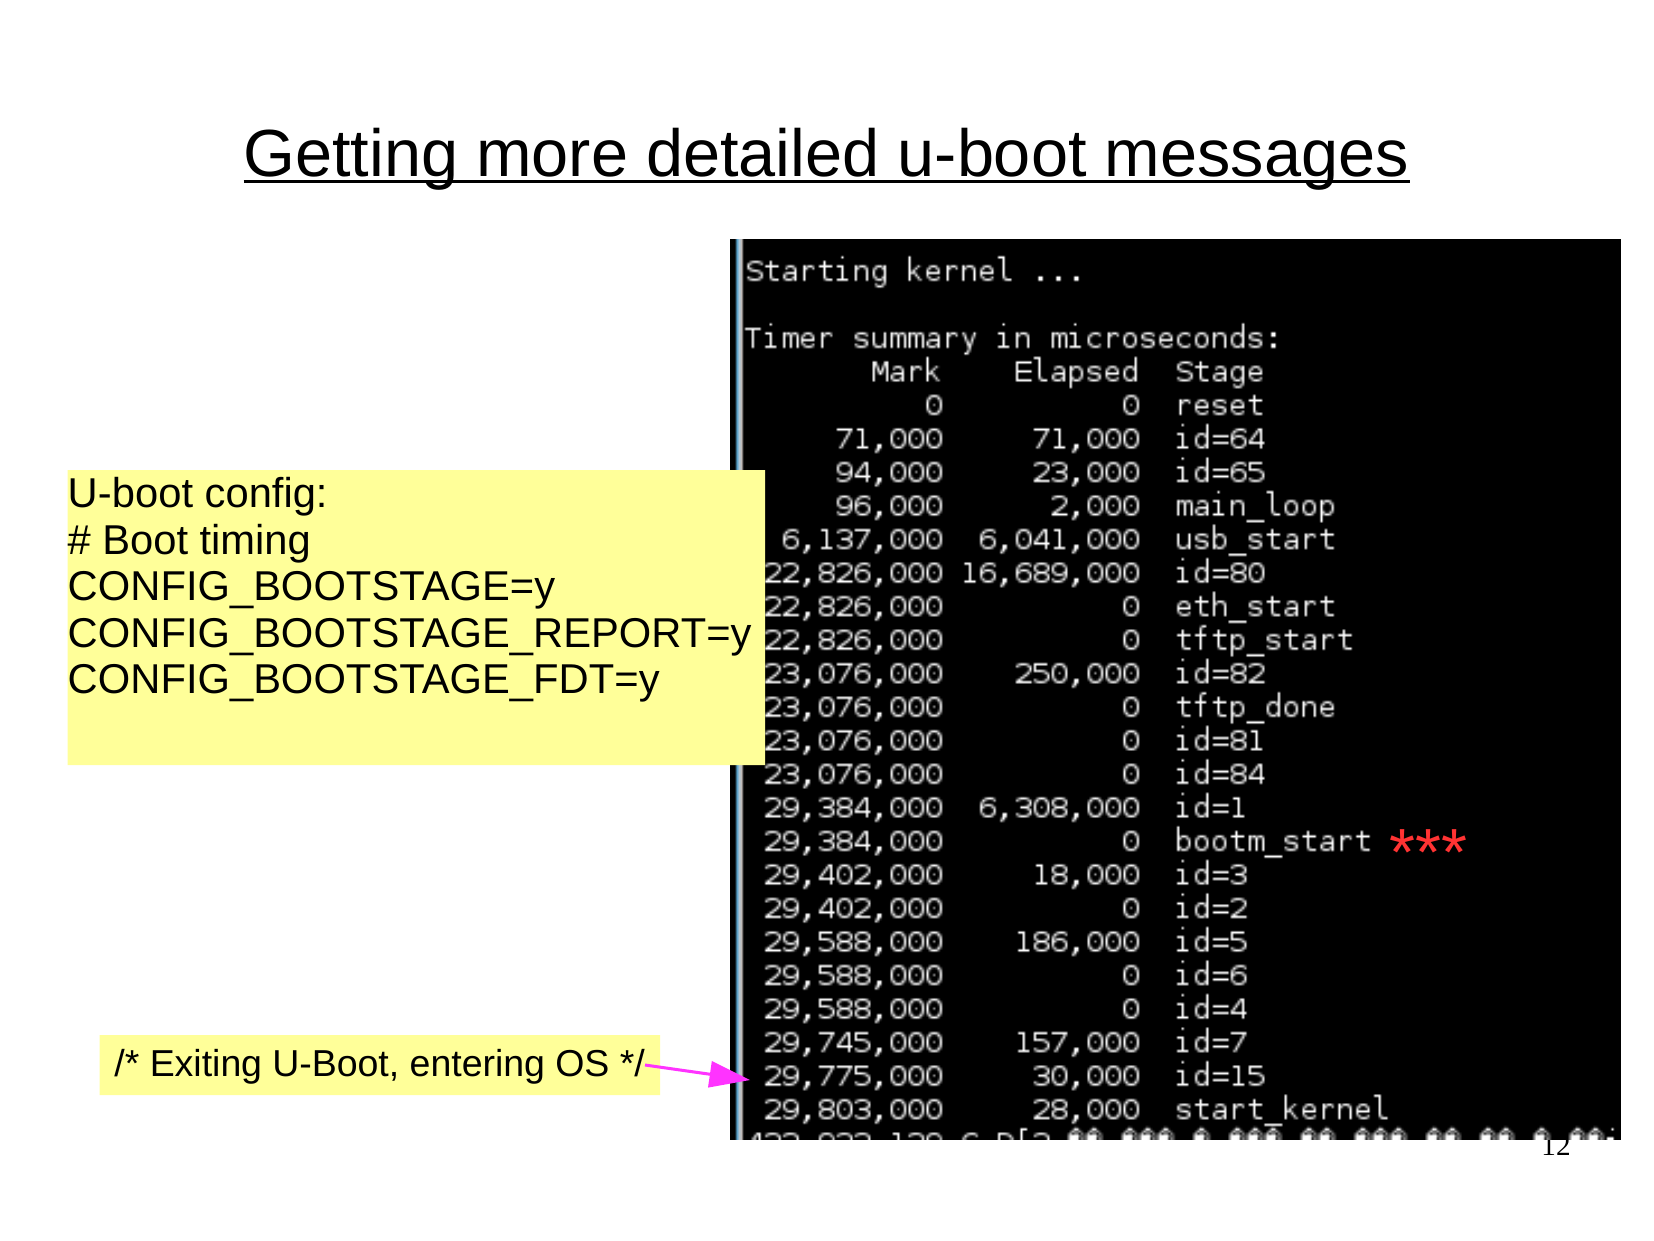

# Getting more detailed u-boot messages
U-boot config:
# Boot timing
CONFIG_BOOTSTAGE=y
CONFIG_BOOTSTAGE_REPORT=y
CONFIG_BOOTSTAGE_FDT=y
***
/* Exiting U-Boot, entering OS */
12